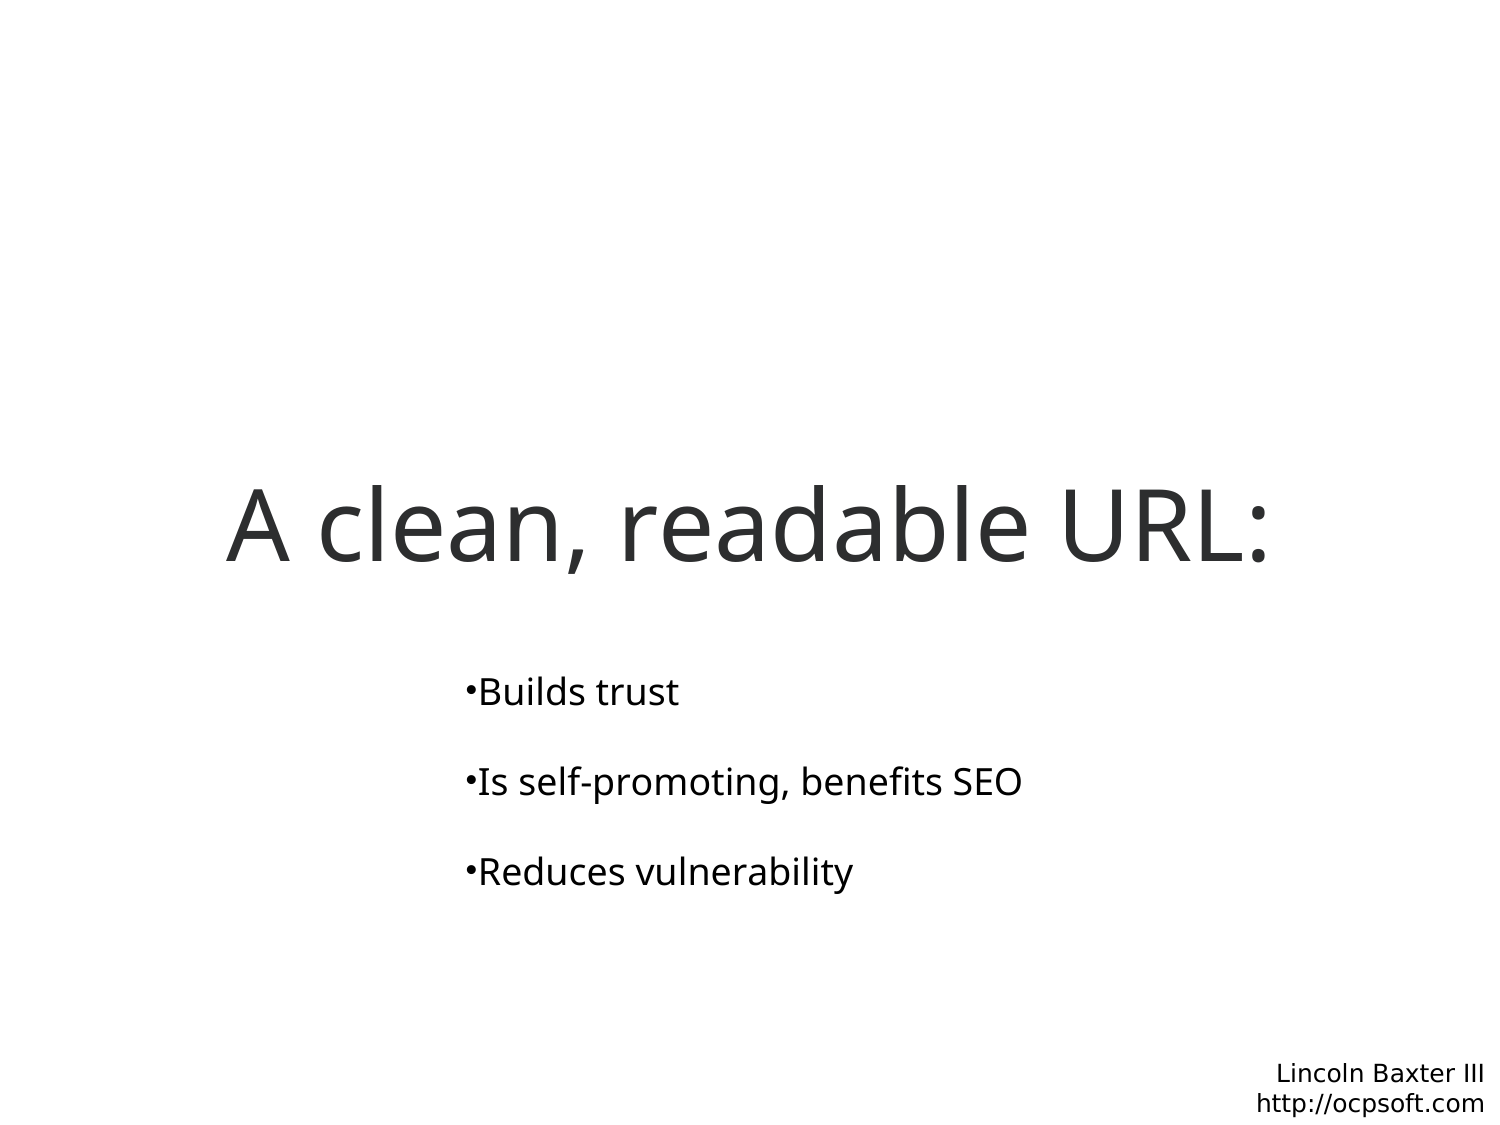

# A clean, readable URL:
Builds trust
Is self-promoting, benefits SEO
Reduces vulnerability